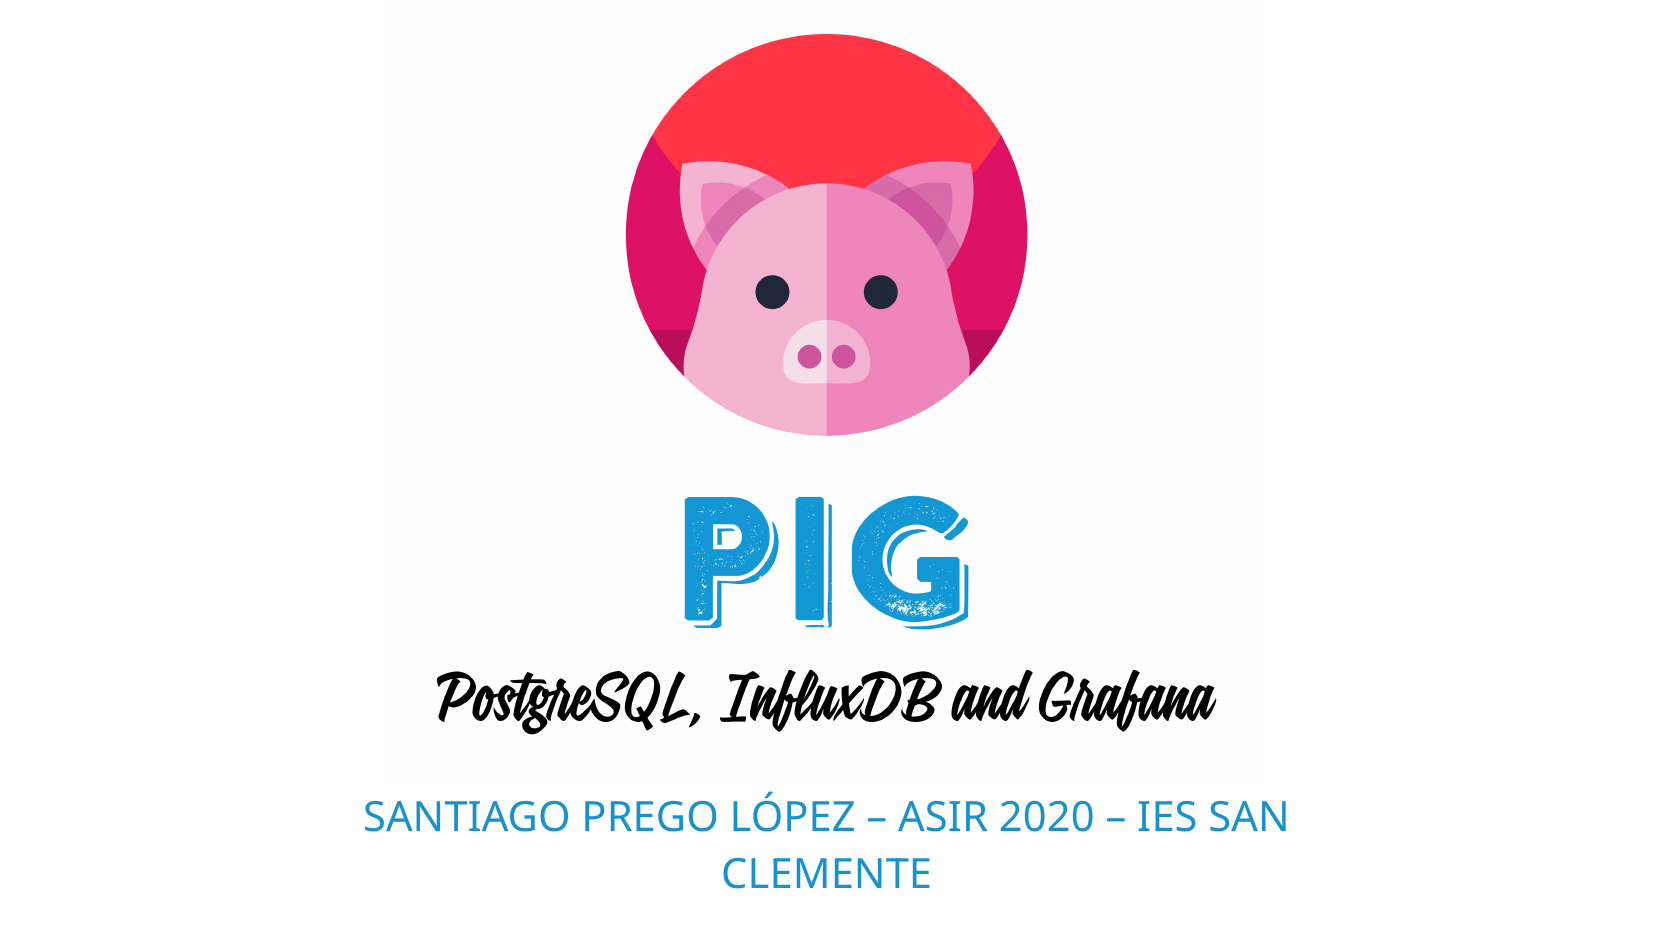

SANTIAGO PREGO LÓPEZ – ASIR 2020 – IES SAN CLEMENTE